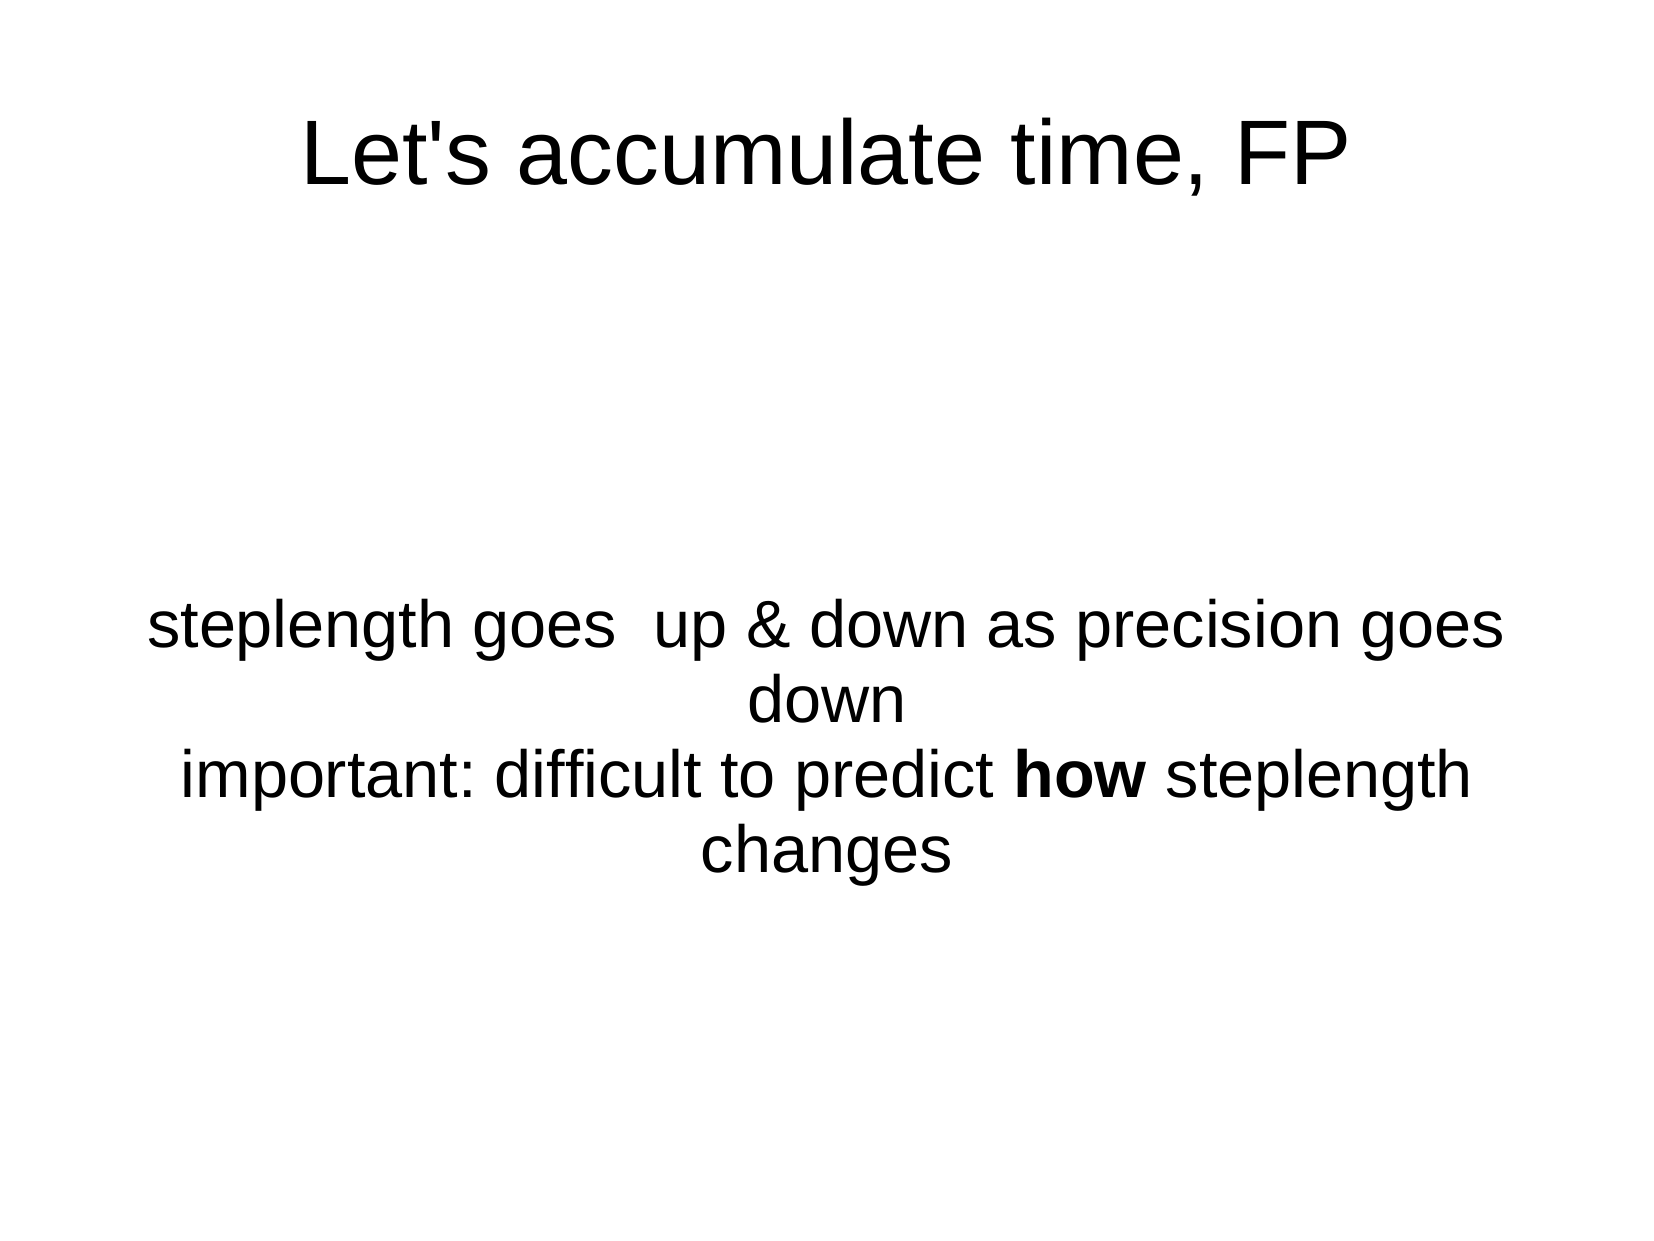

# Let's accumulate time, FP
steplength goes up & down as precision goes down
important: difficult to predict how steplength changes